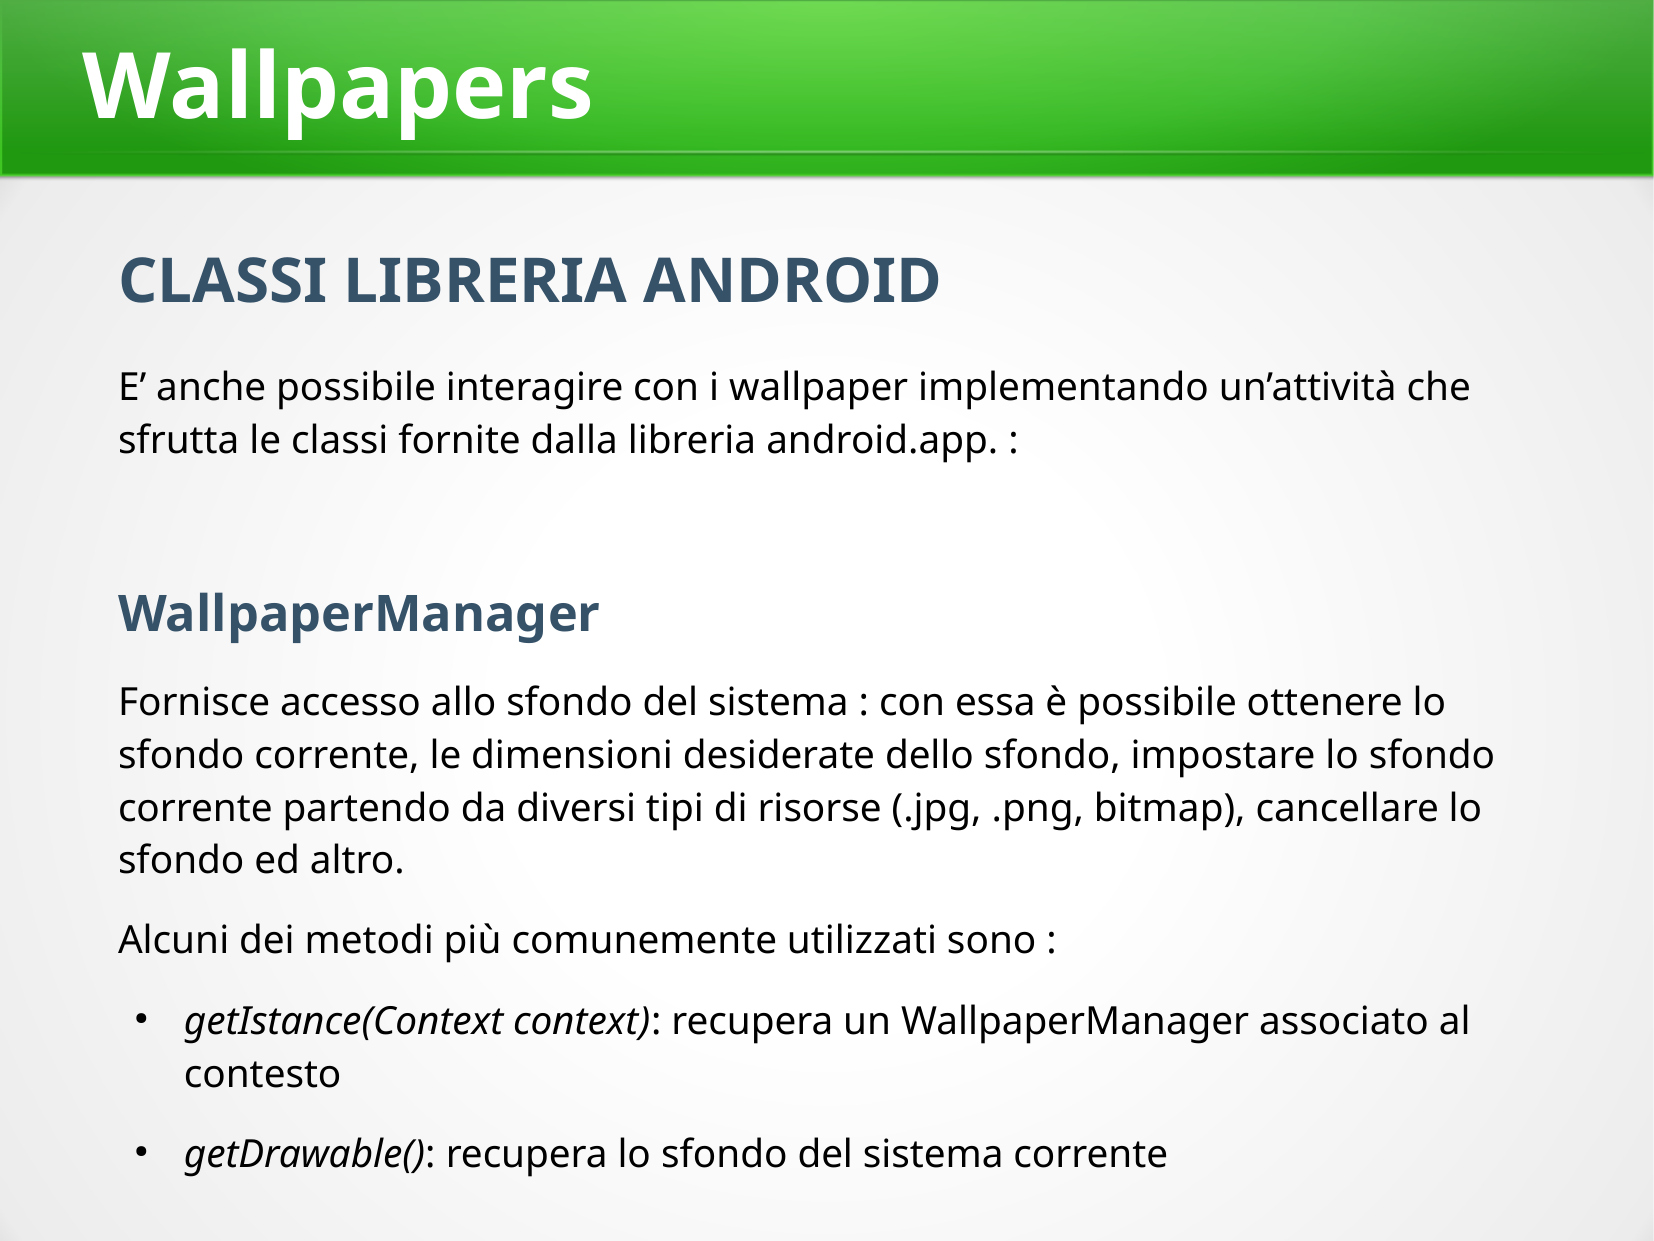

# Wallpapers
CLASSI LIBRERIA ANDROID
E’ anche possibile interagire con i wallpaper implementando un’attività che sfrutta le classi fornite dalla libreria android.app. :
WallpaperManager
Fornisce accesso allo sfondo del sistema : con essa è possibile ottenere lo 	sfondo corrente, le dimensioni desiderate dello sfondo, impostare lo sfondo corrente partendo da diversi tipi di risorse (.jpg, .png, bitmap), cancellare lo sfondo ed altro.
Alcuni dei metodi più comunemente utilizzati sono :
getIstance(Context context): recupera un WallpaperManager associato al contesto
getDrawable(): recupera lo sfondo del sistema corrente